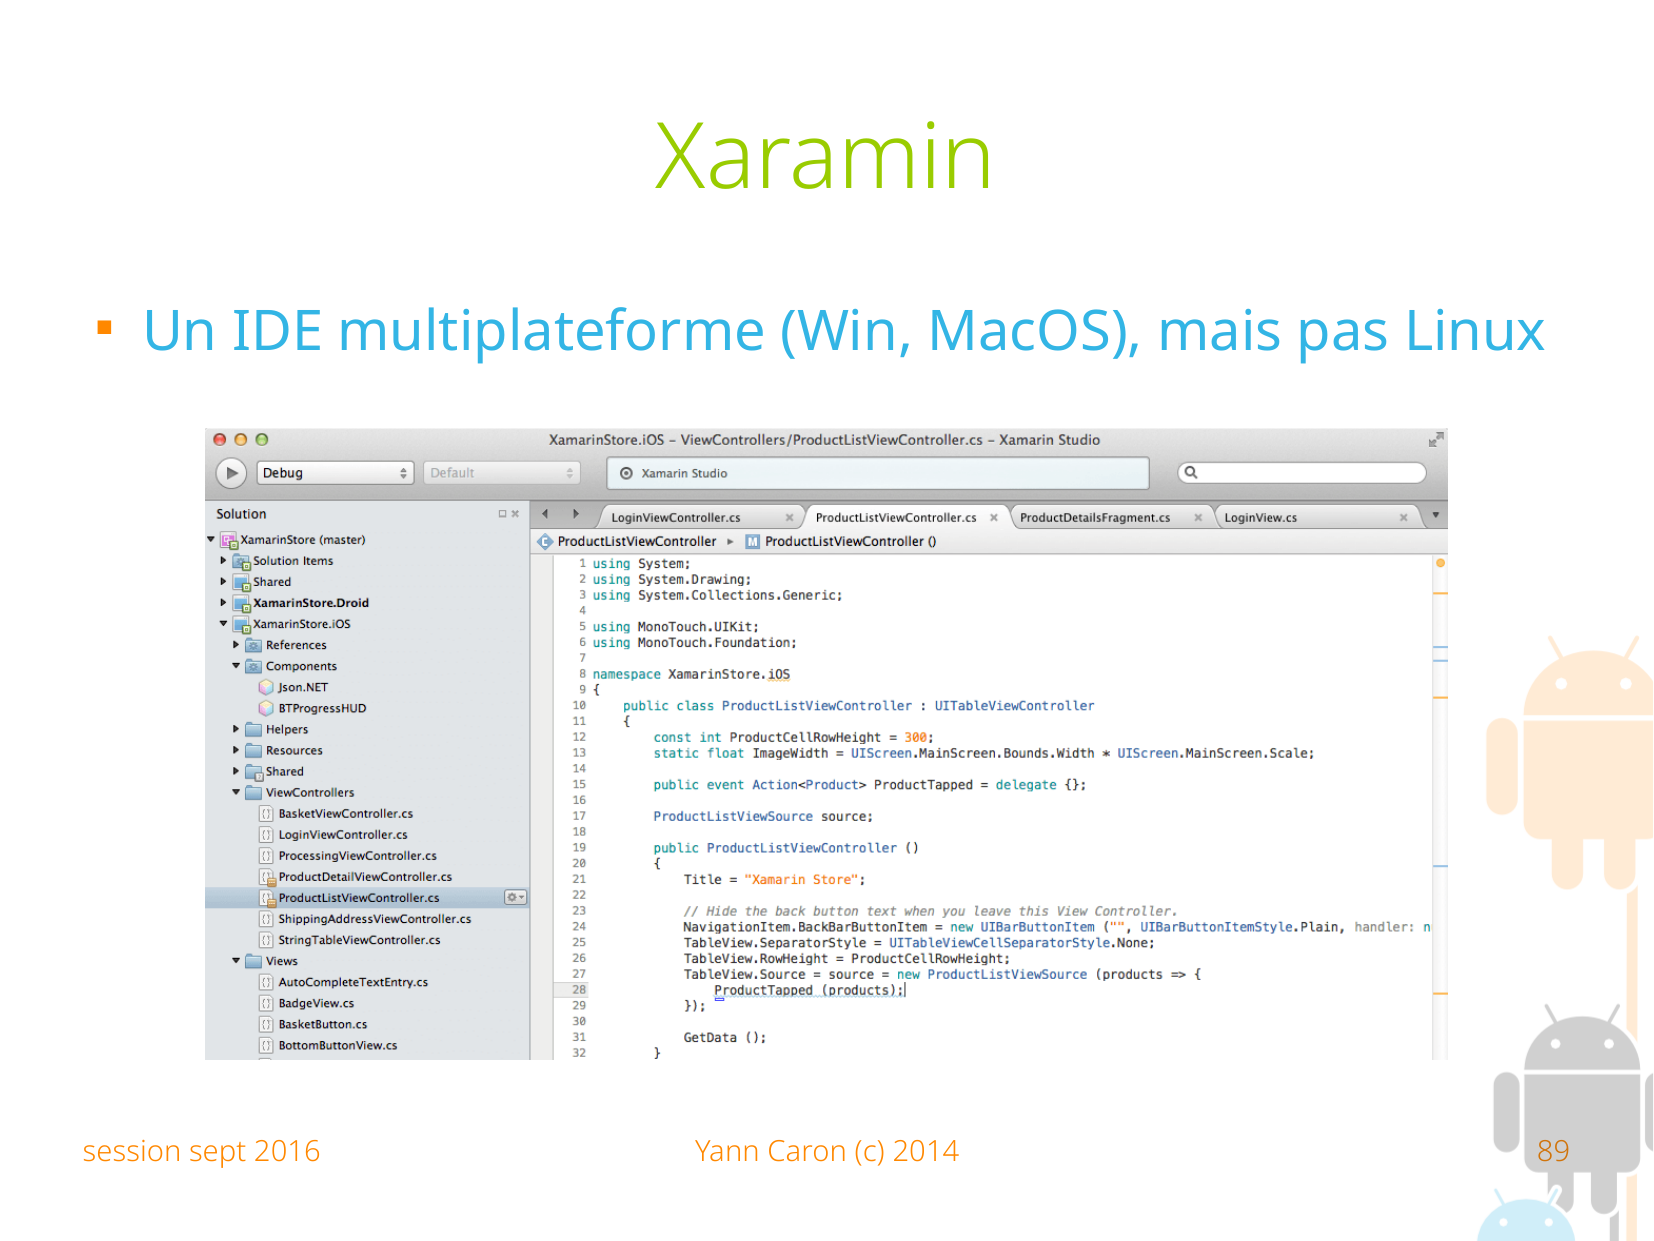

# Xaramin
Un IDE multiplateforme (Win, MacOS), mais pas Linux
session sept 2016
Yann Caron (c) 2014
89